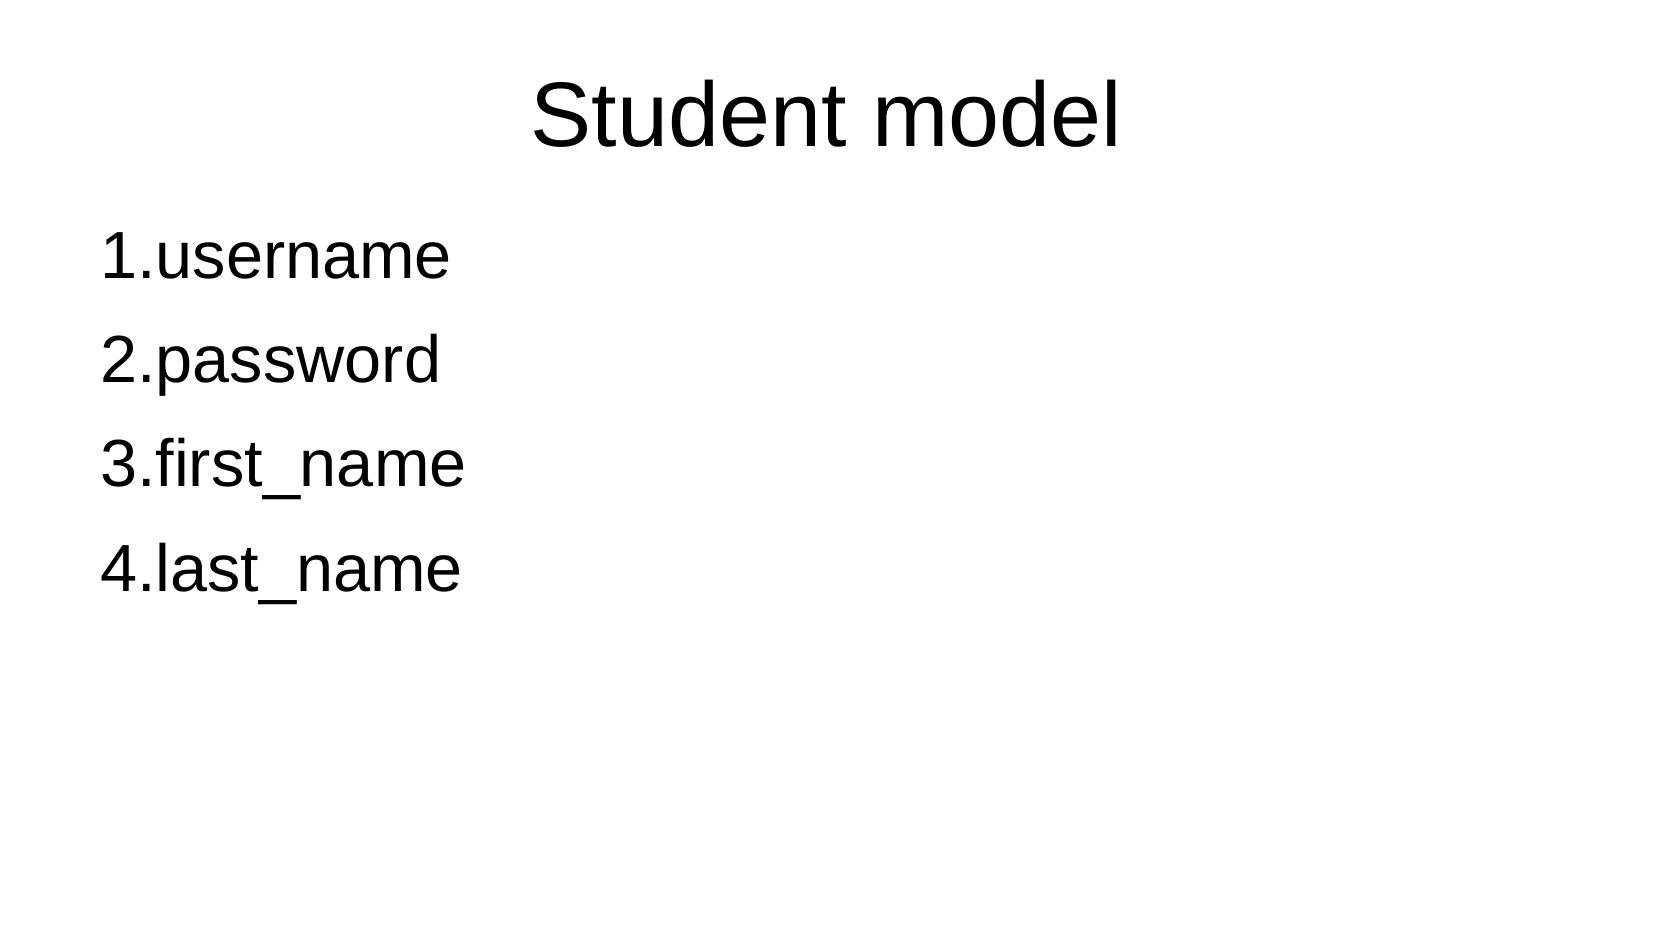

# Student model
username
password
first_name
last_name